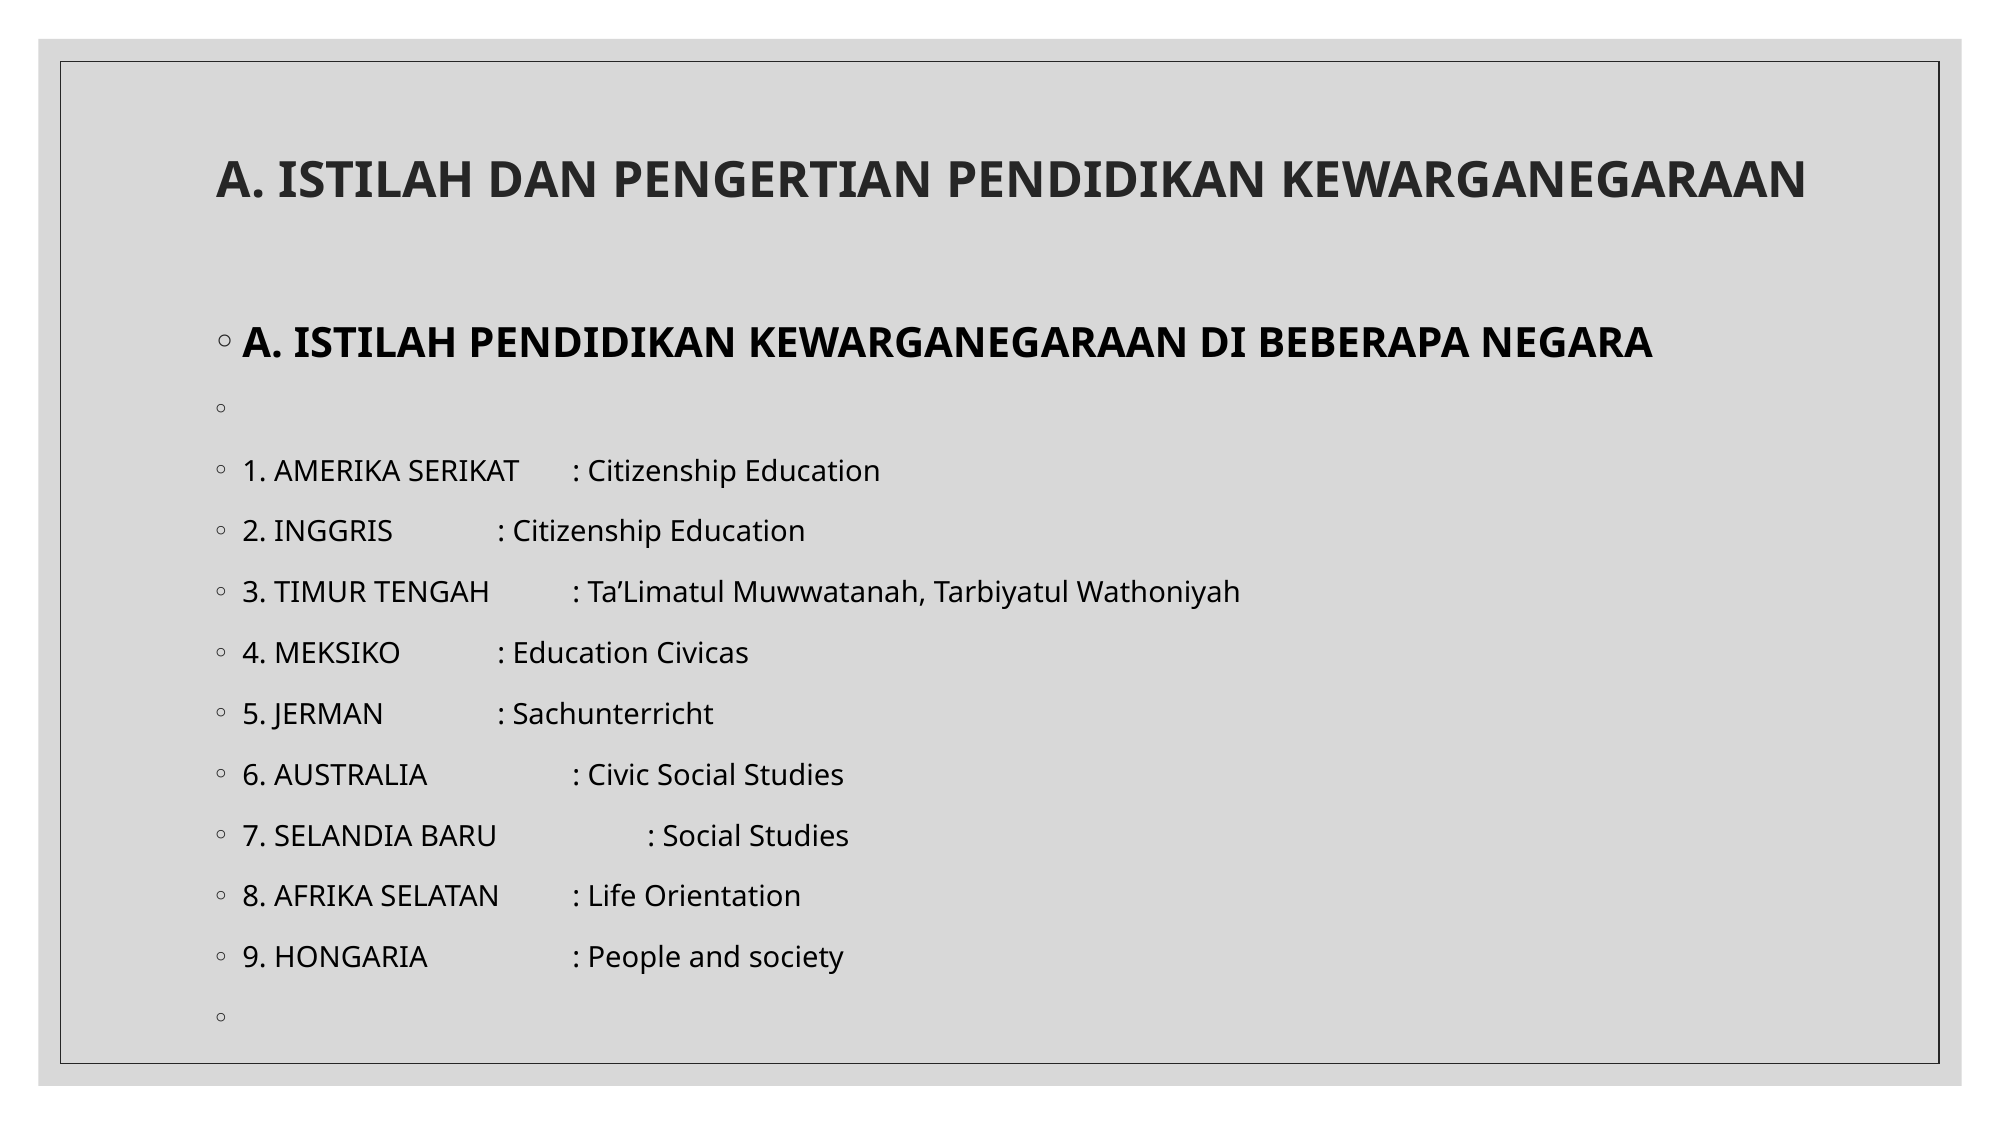

# A. ISTILAH DAN PENGERTIAN PENDIDIKAN KEWARGANEGARAAN
A. ISTILAH PENDIDIKAN KEWARGANEGARAAN DI BEBERAPA NEGARA
1. AMERIKA SERIKAT	: Citizenship Education
2. INGGRIS		: Citizenship Education
3. TIMUR TENGAH		: Ta’Limatul Muwwatanah, Tarbiyatul Wathoniyah
4. MEKSIKO		: Education Civicas
5. JERMAN		: Sachunterricht
6. AUSTRALIA		: Civic Social Studies
7. SELANDIA BARU		: Social Studies
8. AFRIKA SELATAN 	: Life Orientation
9. HONGARIA		: People and society